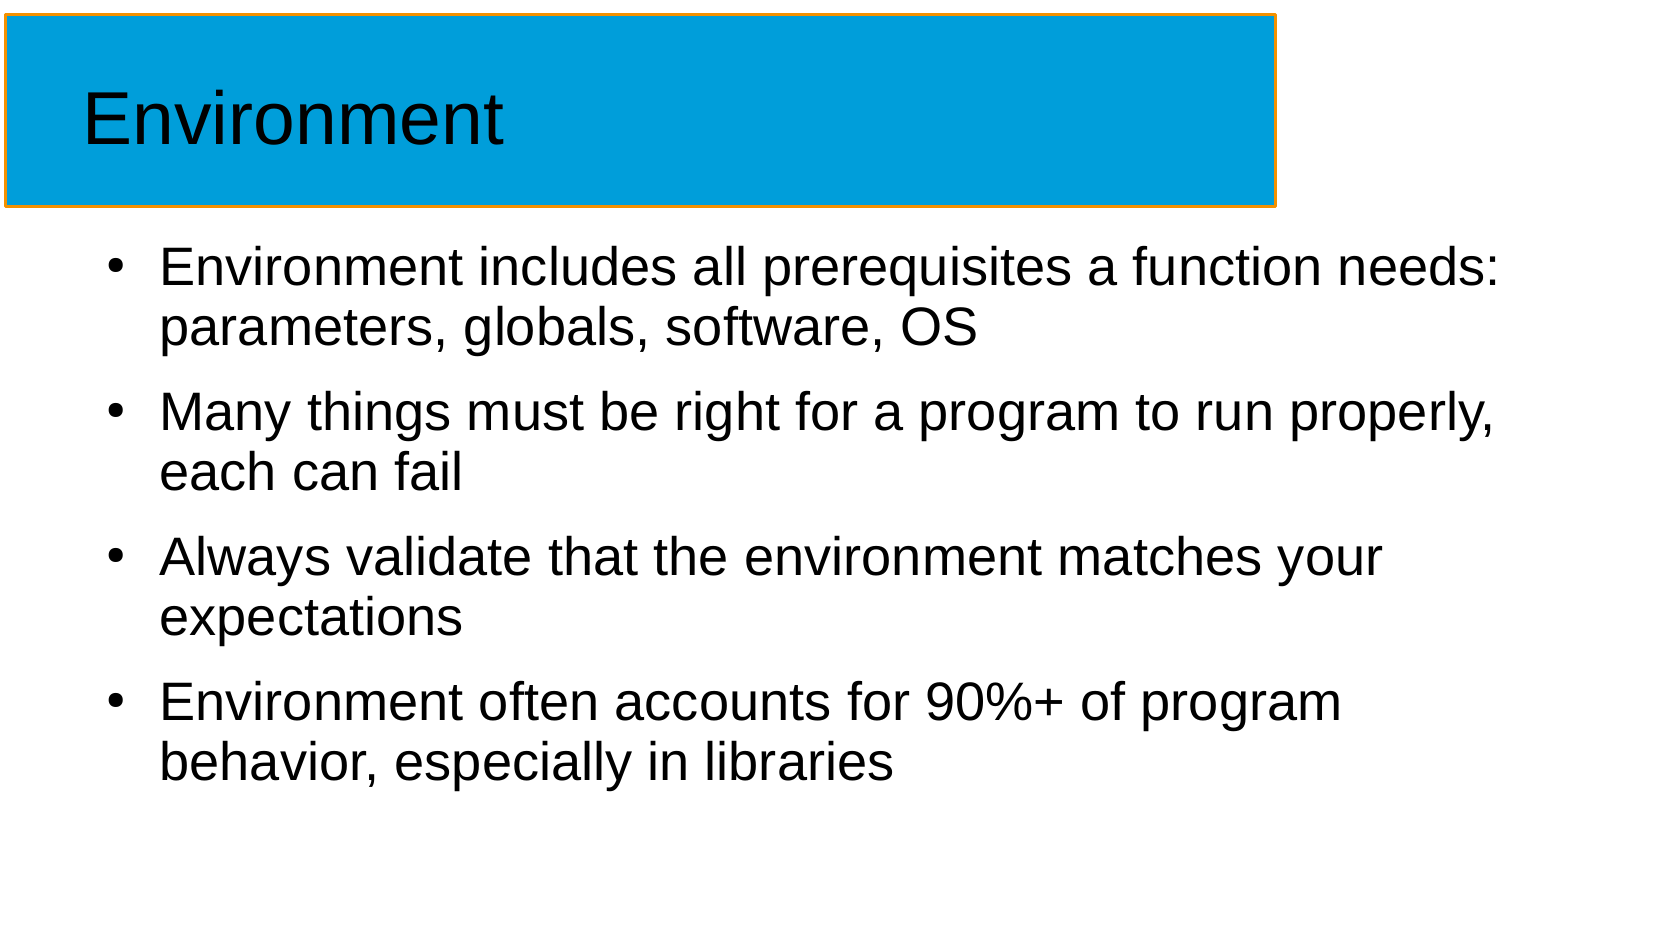

# Environment
Environment includes all prerequisites a function needs: parameters, globals, software, OS
Many things must be right for a program to run properly, each can fail
Always validate that the environment matches your expectations
Environment often accounts for 90%+ of program behavior, especially in libraries